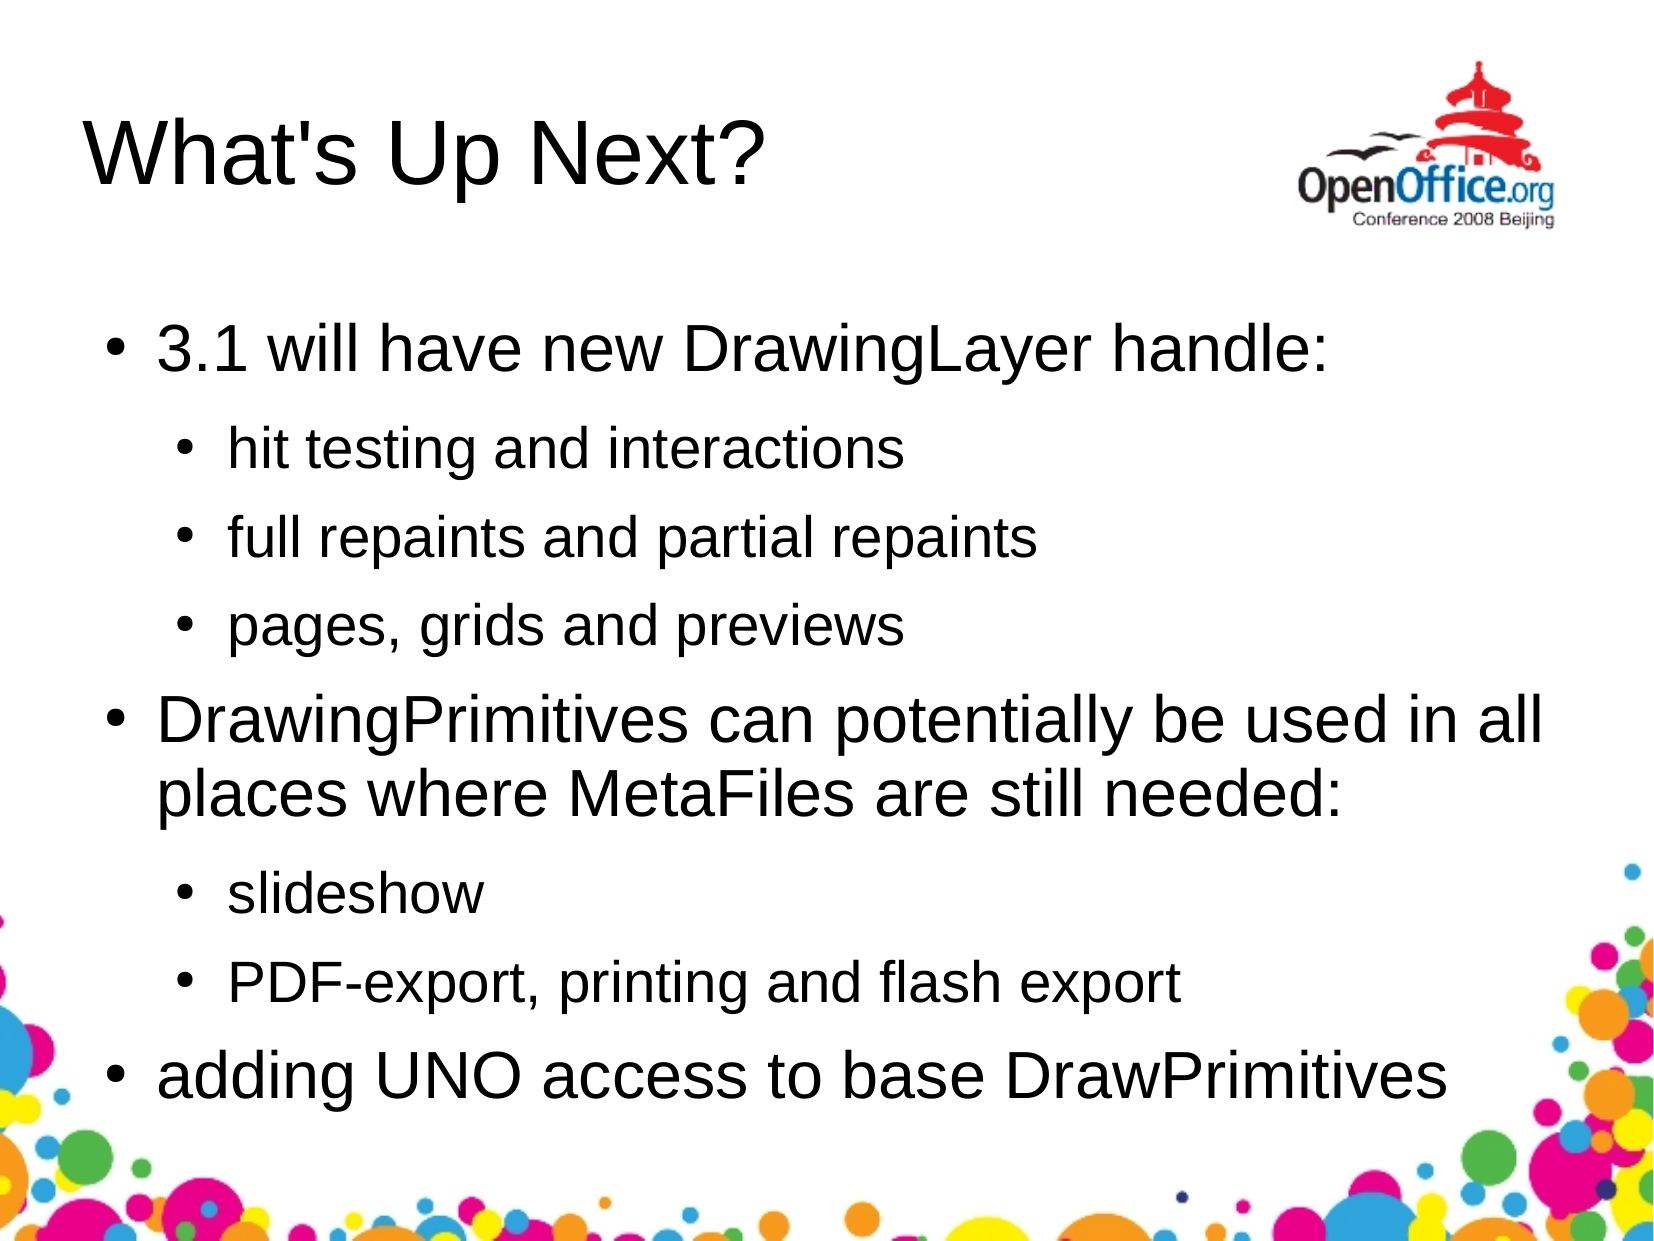

# What's Up Next?
3.1 will have new DrawingLayer handle:
hit testing and interactions
full repaints and partial repaints
pages, grids and previews
DrawingPrimitives can potentially be used in all places where MetaFiles are still needed:
slideshow
PDF-export, printing and flash export
adding UNO access to base DrawPrimitives